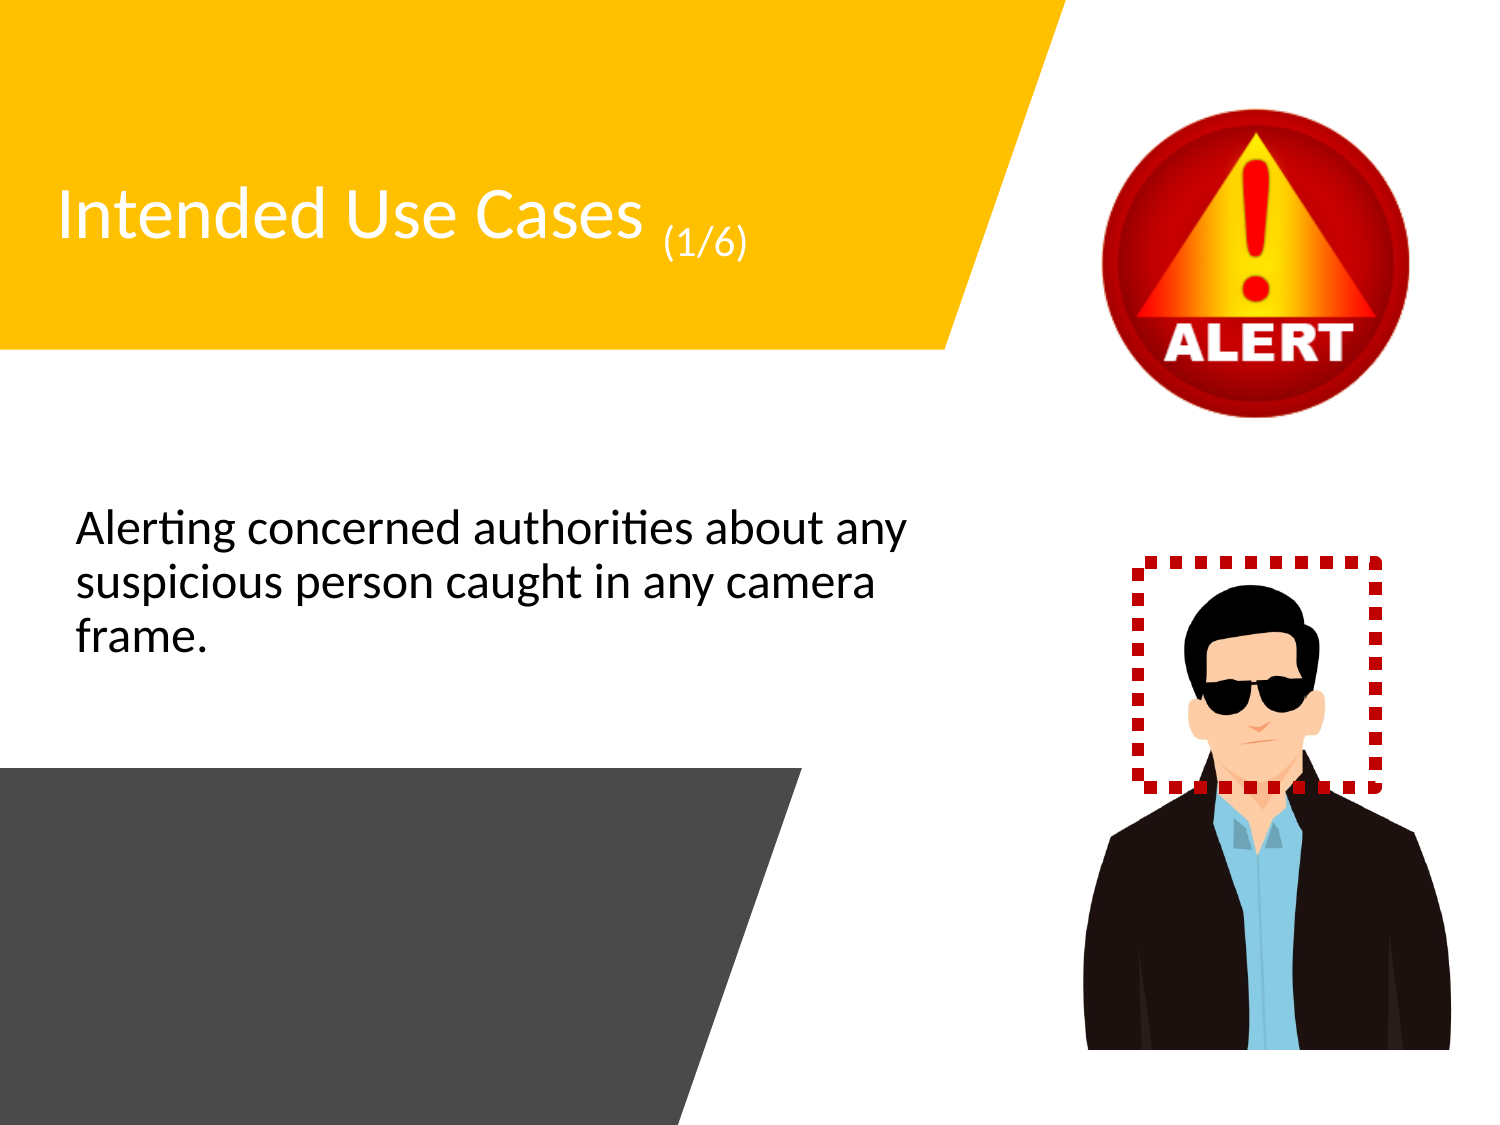

Intended Use Cases (1/6)
# Alerting concerned authorities about any suspicious person caught in any camera frame.